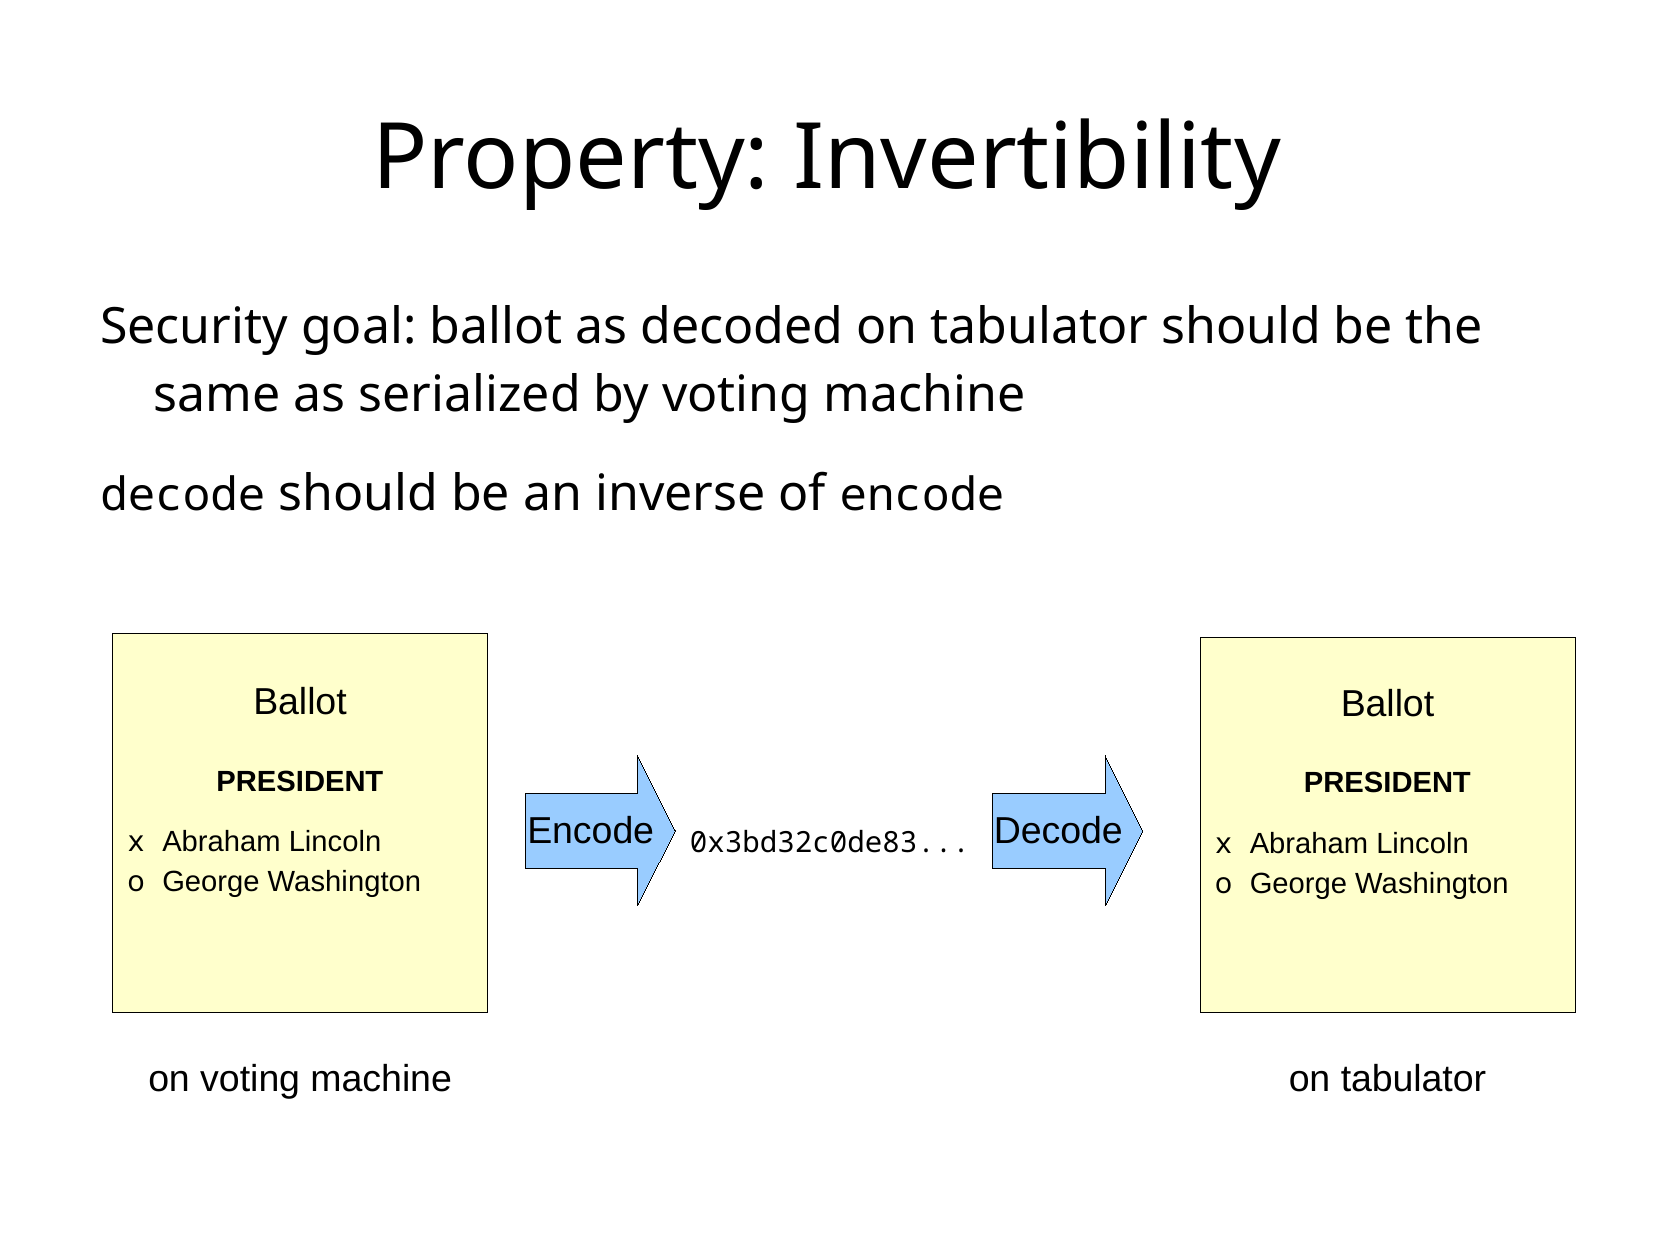

# Property: Invertibility
Security goal: ballot as decoded on tabulator should be the same as serialized by voting machine
decode should be an inverse of encode
Ballot
PRESIDENT
x Abraham Lincoln
o George Washington
Ballot
PRESIDENT
x Abraham Lincoln
o George Washington
Encode
Decode
0x3bd32c0de83...
on voting machine
on tabulator